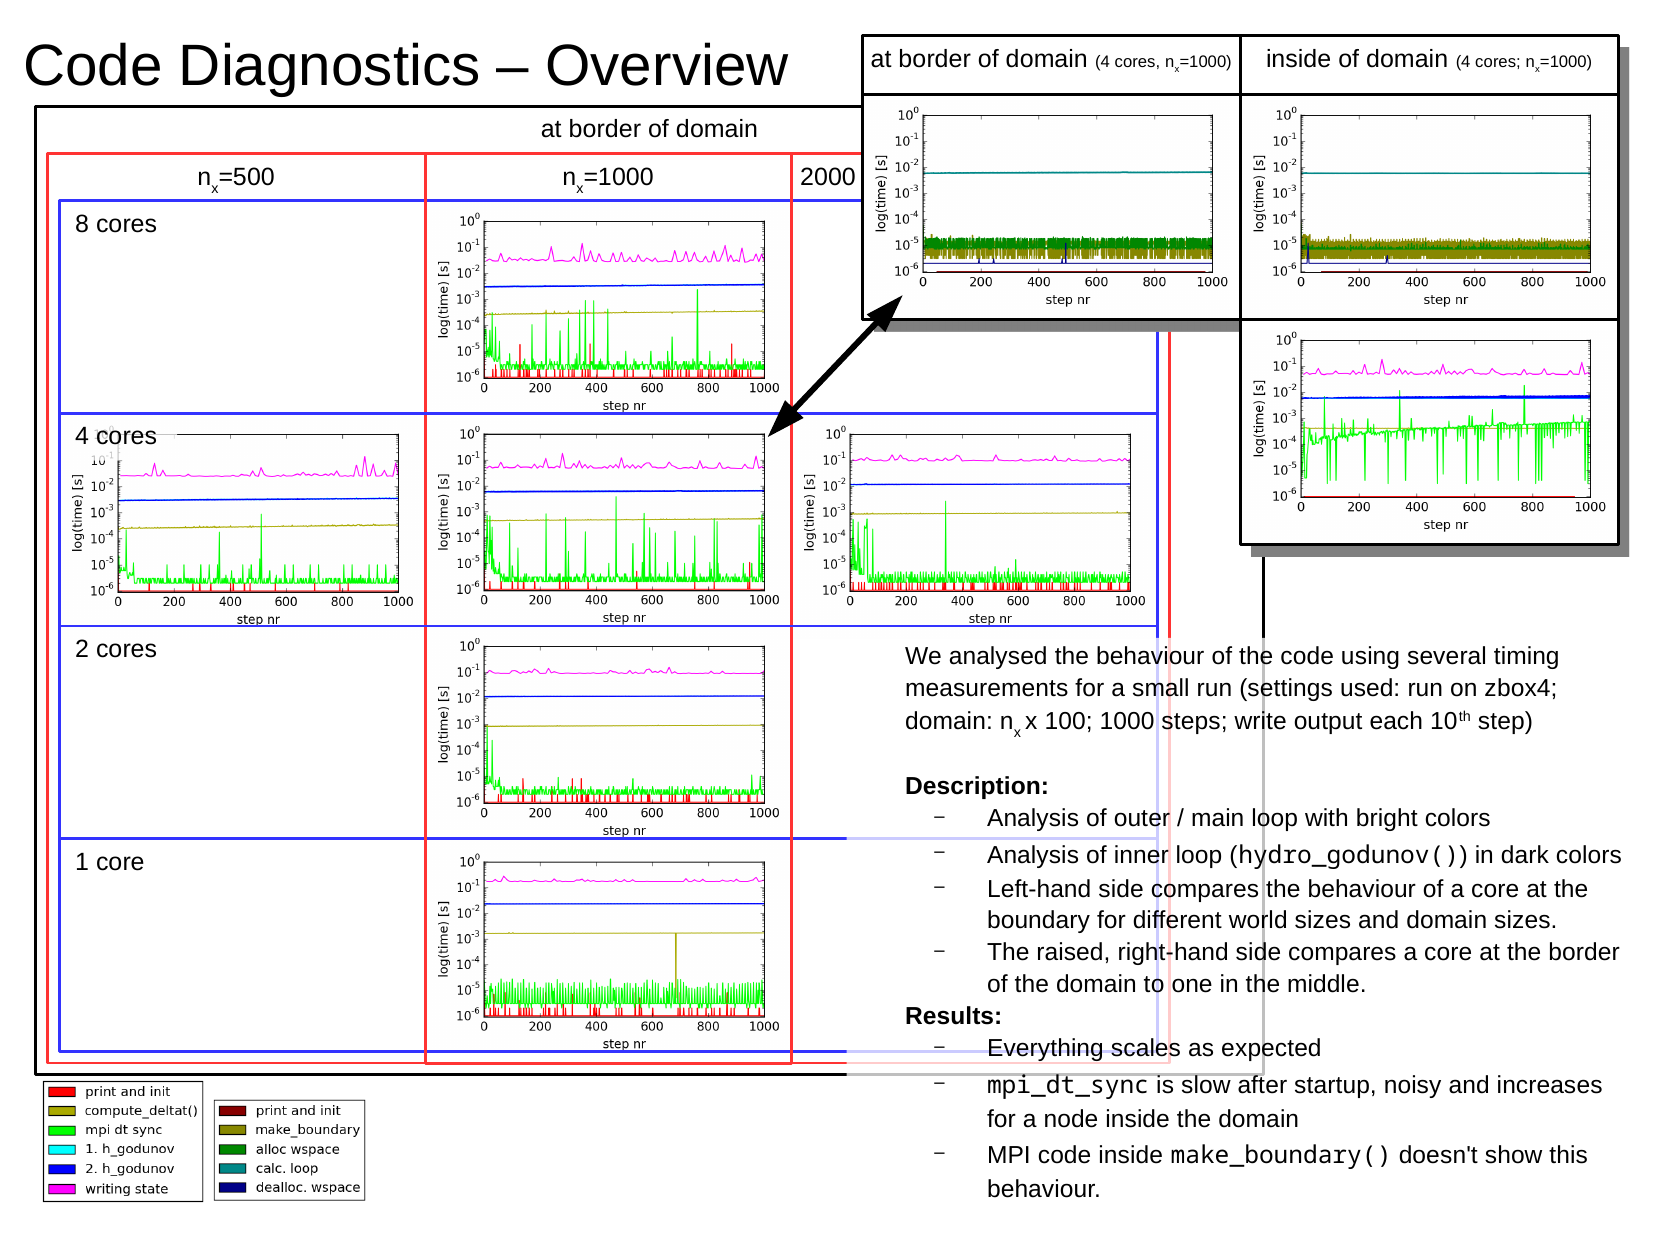

# Code Diagnostics – Overview
at border of domain (4 cores, nx=1000)
inside of domain (4 cores; nx=1000)
at border of domain
nx=500
nx=1000
2000
8 cores
4 cores
2 cores
1 core
We analysed the behaviour of the code using several timing measurements for a small run (settings used: run on zbox4; domain: nx x 100; 1000 steps; write output each 10th step)
Description:
Analysis of outer / main loop with bright colors
Analysis of inner loop (hydro_godunov()) in dark colors
Left-hand side compares the behaviour of a core at the boundary for different world sizes and domain sizes.
The raised, right-hand side compares a core at the border of the domain to one in the middle.
Results:
Everything scales as expected
mpi_dt_sync is slow after startup, noisy and increases for a node inside the domain
MPI code inside make_boundary() doesn't show this behaviour.